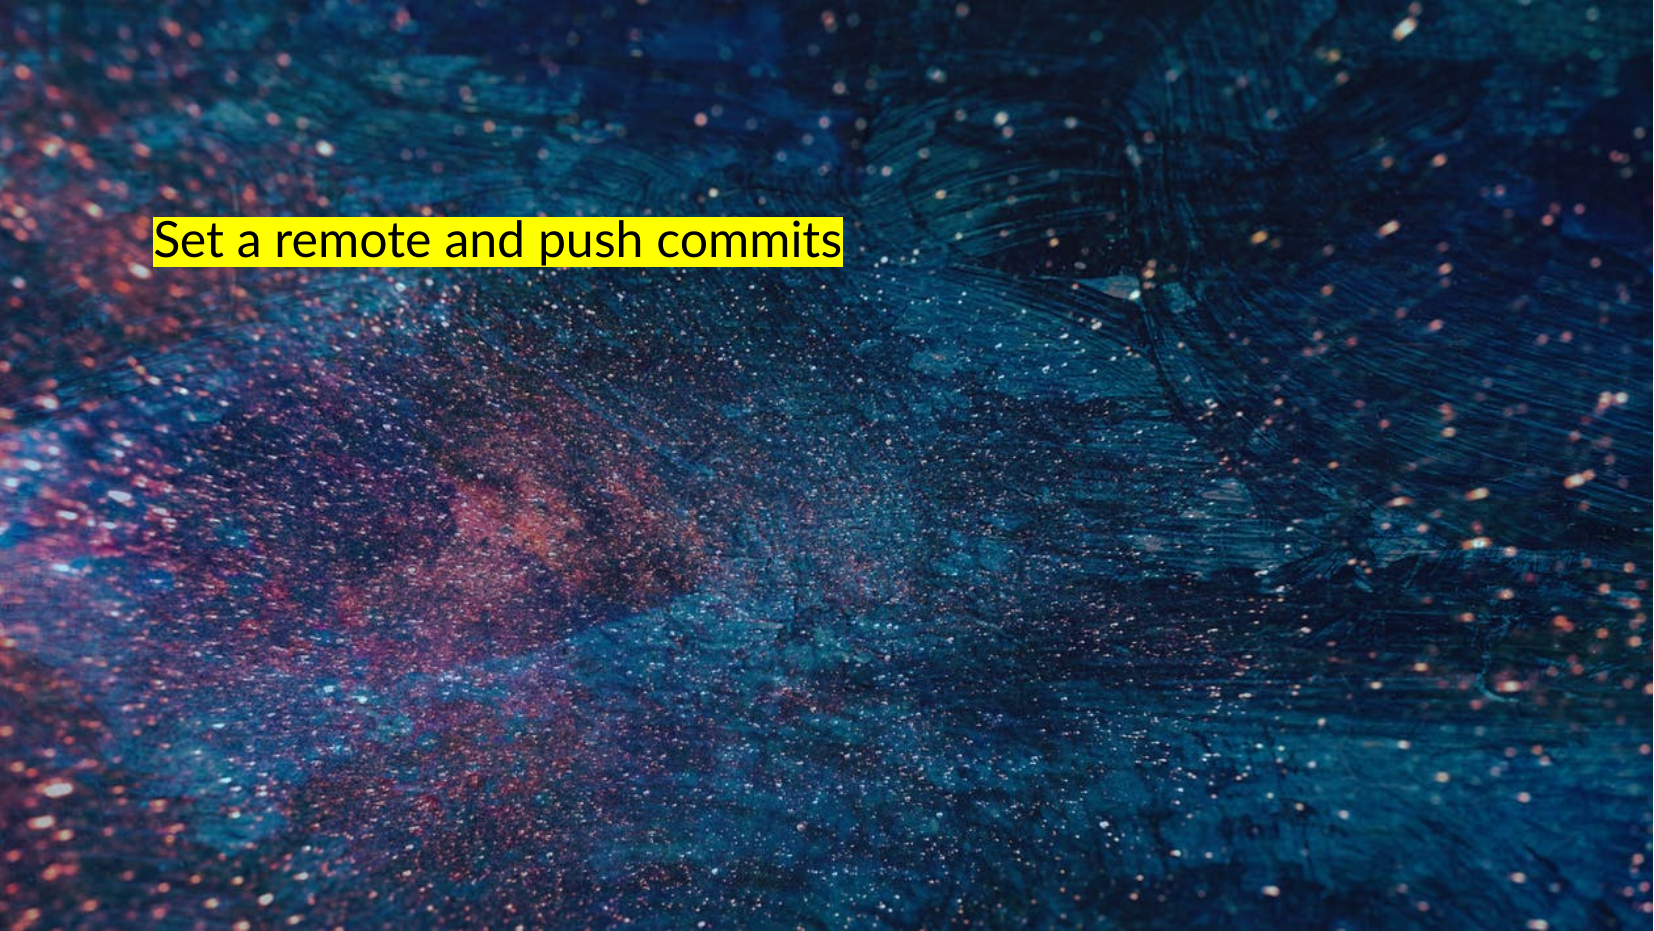

#
Set a remote and push commits